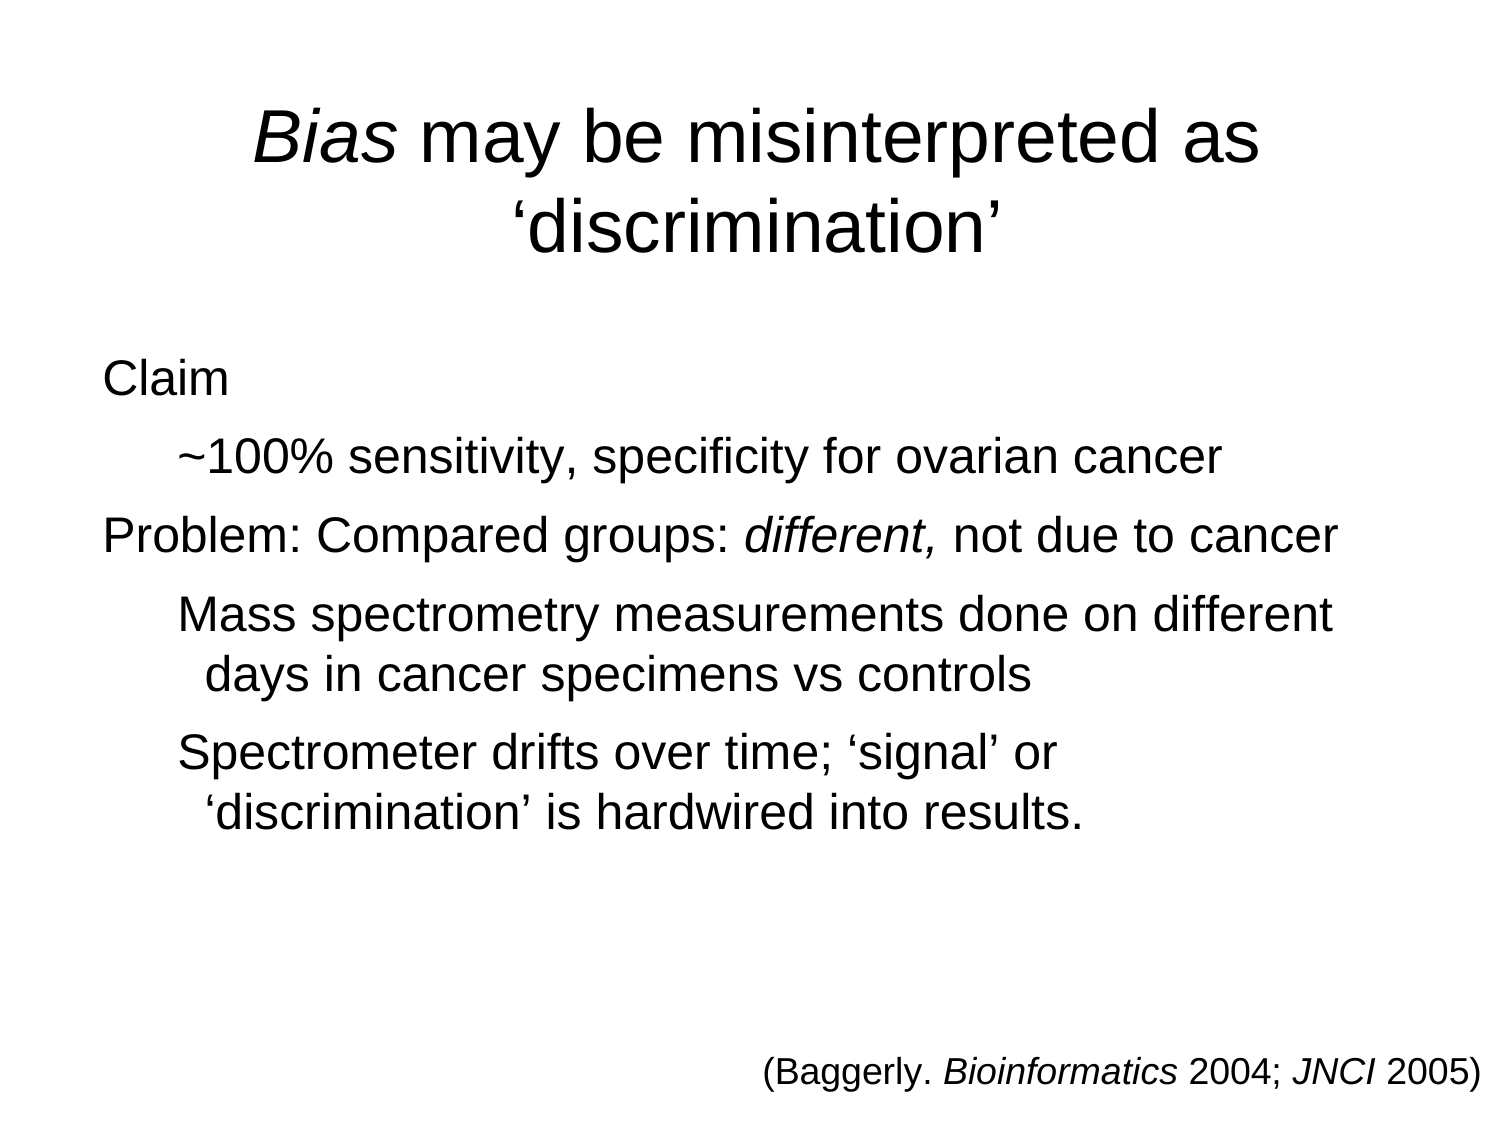

# Bias may be misinterpreted as ‘discrimination’
Claim
~100% sensitivity, specificity for ovarian cancer
Problem: Compared groups: different, not due to cancer
Mass spectrometry measurements done on different days in cancer specimens vs controls
Spectrometer drifts over time; ‘signal’ or ‘discrimination’ is hardwired into results.
(Baggerly. Bioinformatics 2004; JNCI 2005)